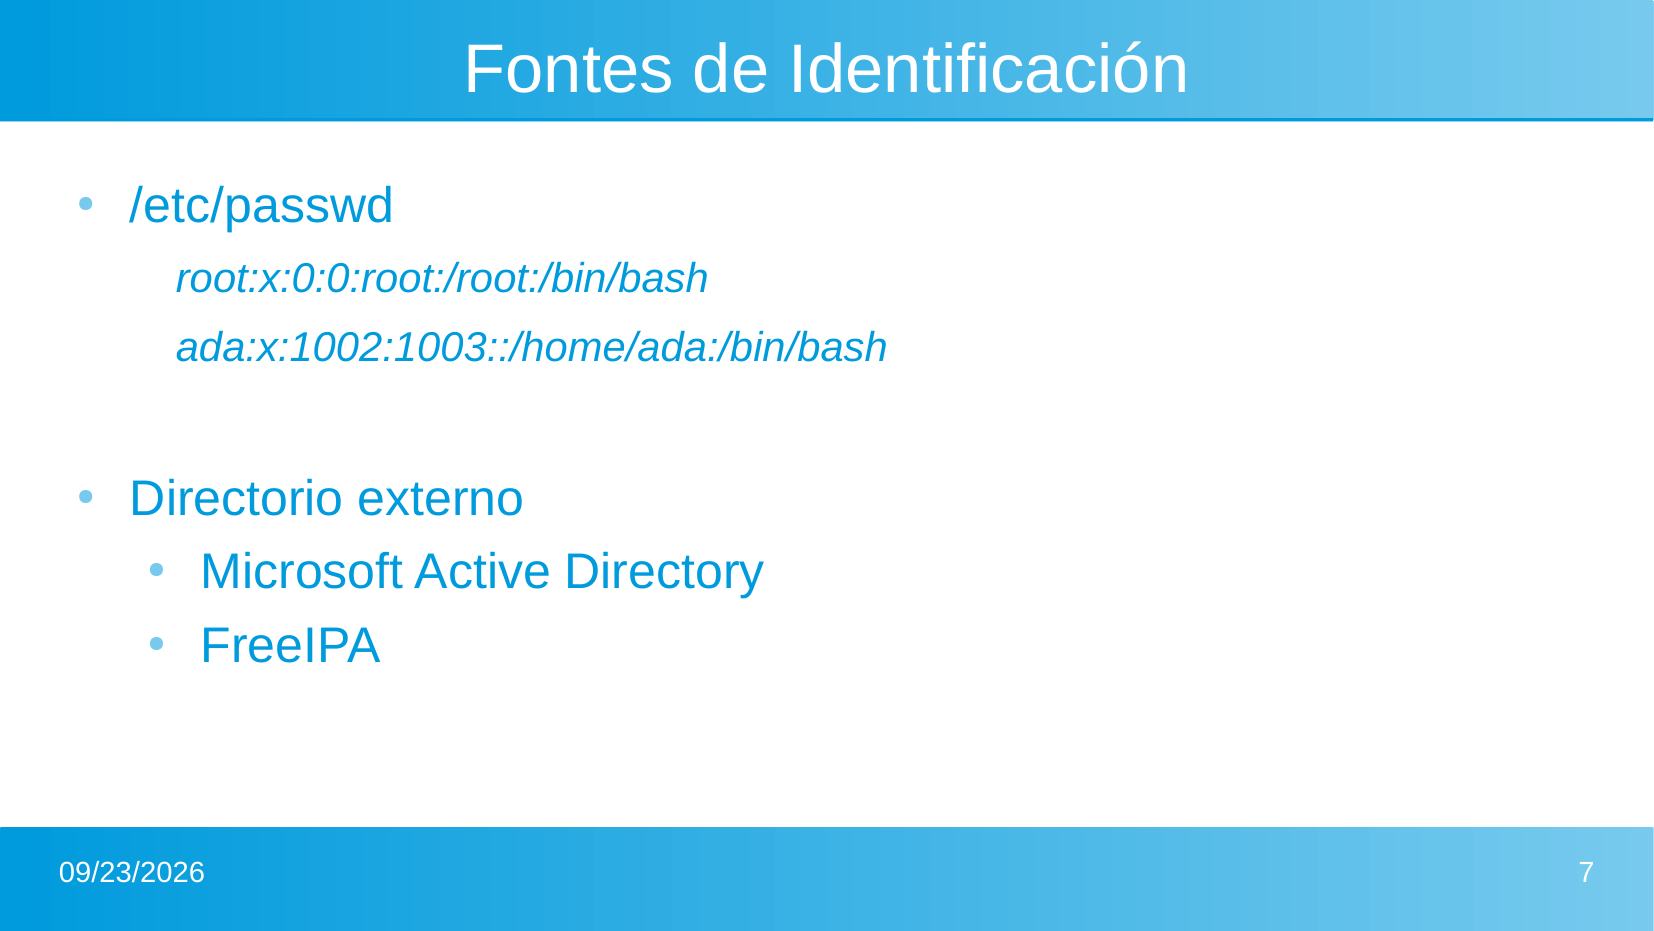

# Fontes de Identificación
/etc/passwd
 root:x:0:0:root:/root:/bin/bash
 ada:x:1002:1003::/home/ada:/bin/bash
Directorio externo
Microsoft Active Directory
FreeIPA
7